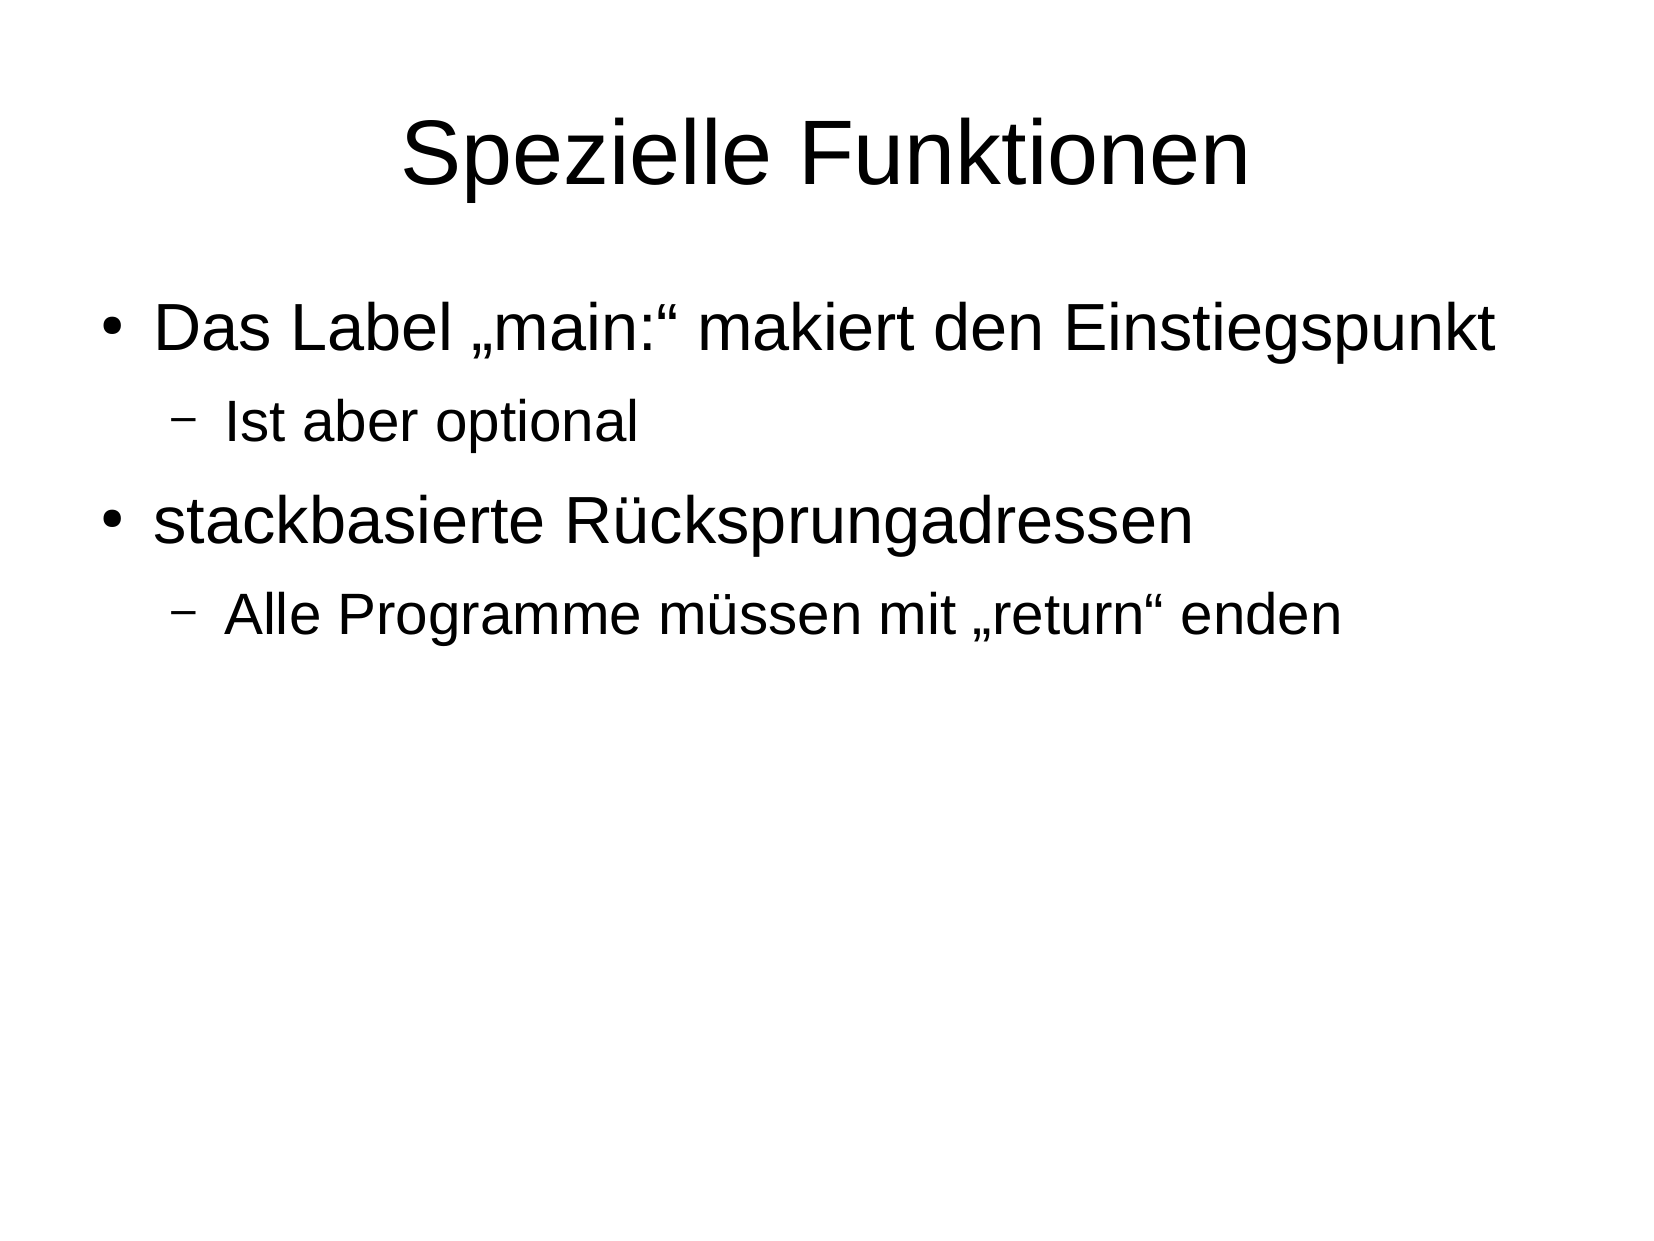

# Spezielle Funktionen
Das Label „main:“ makiert den Einstiegspunkt
Ist aber optional
stackbasierte Rücksprungadressen
Alle Programme müssen mit „return“ enden